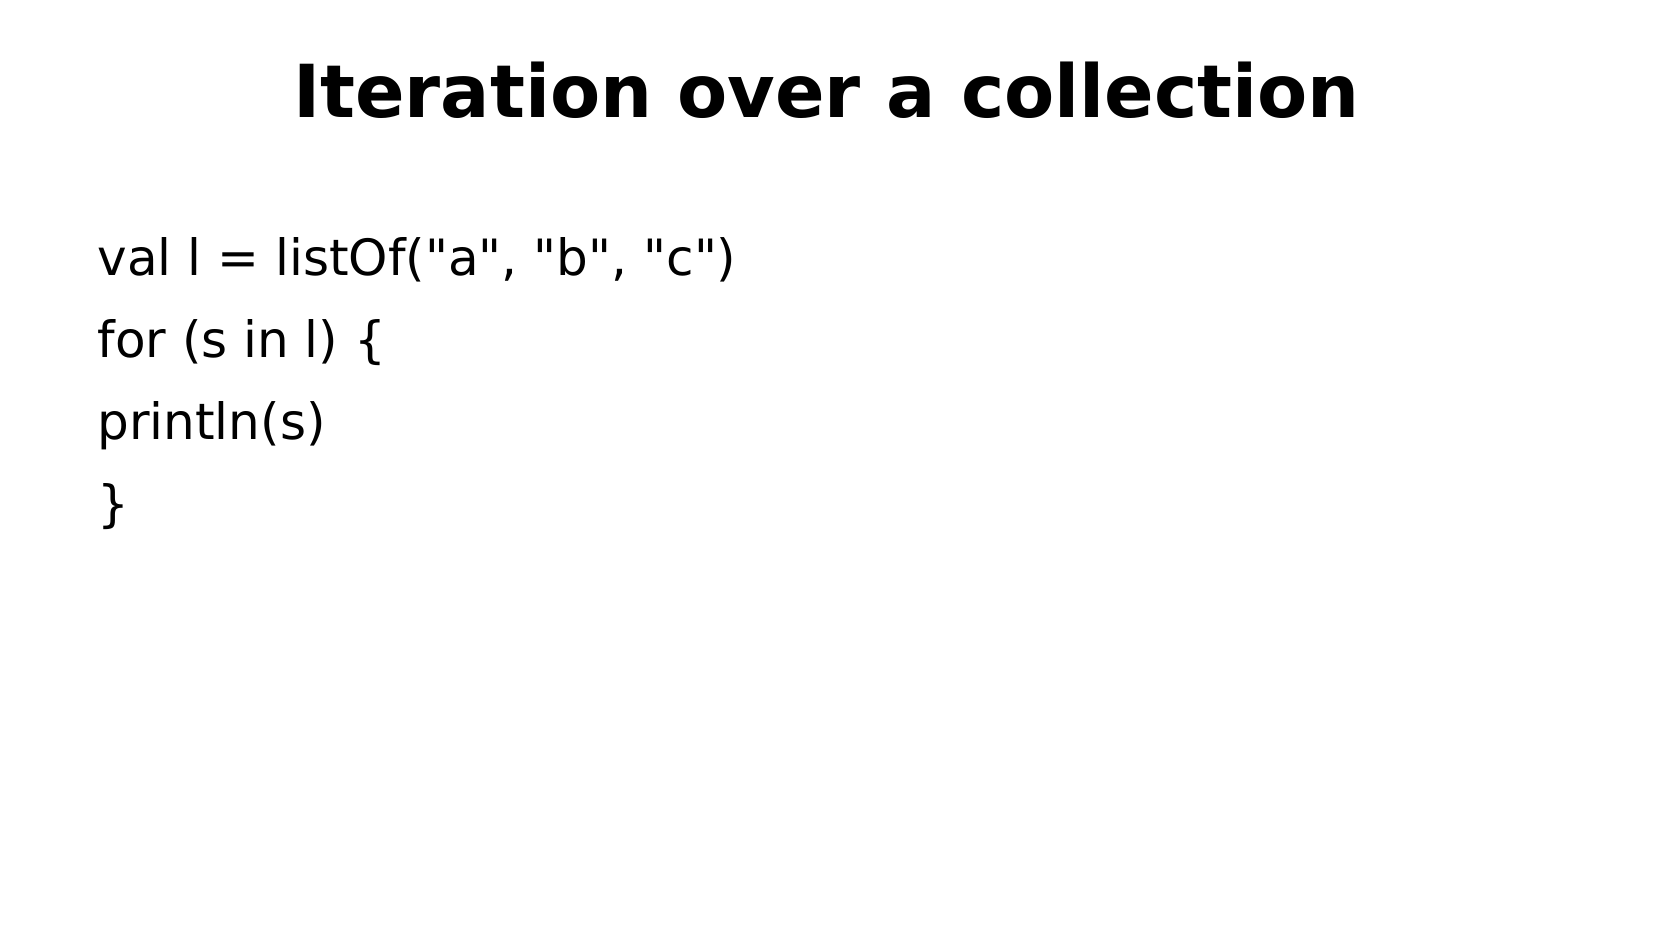

# Iteration over a collection
val l = listOf("a", "b", "c")
for (s in l) {
println(s)
}